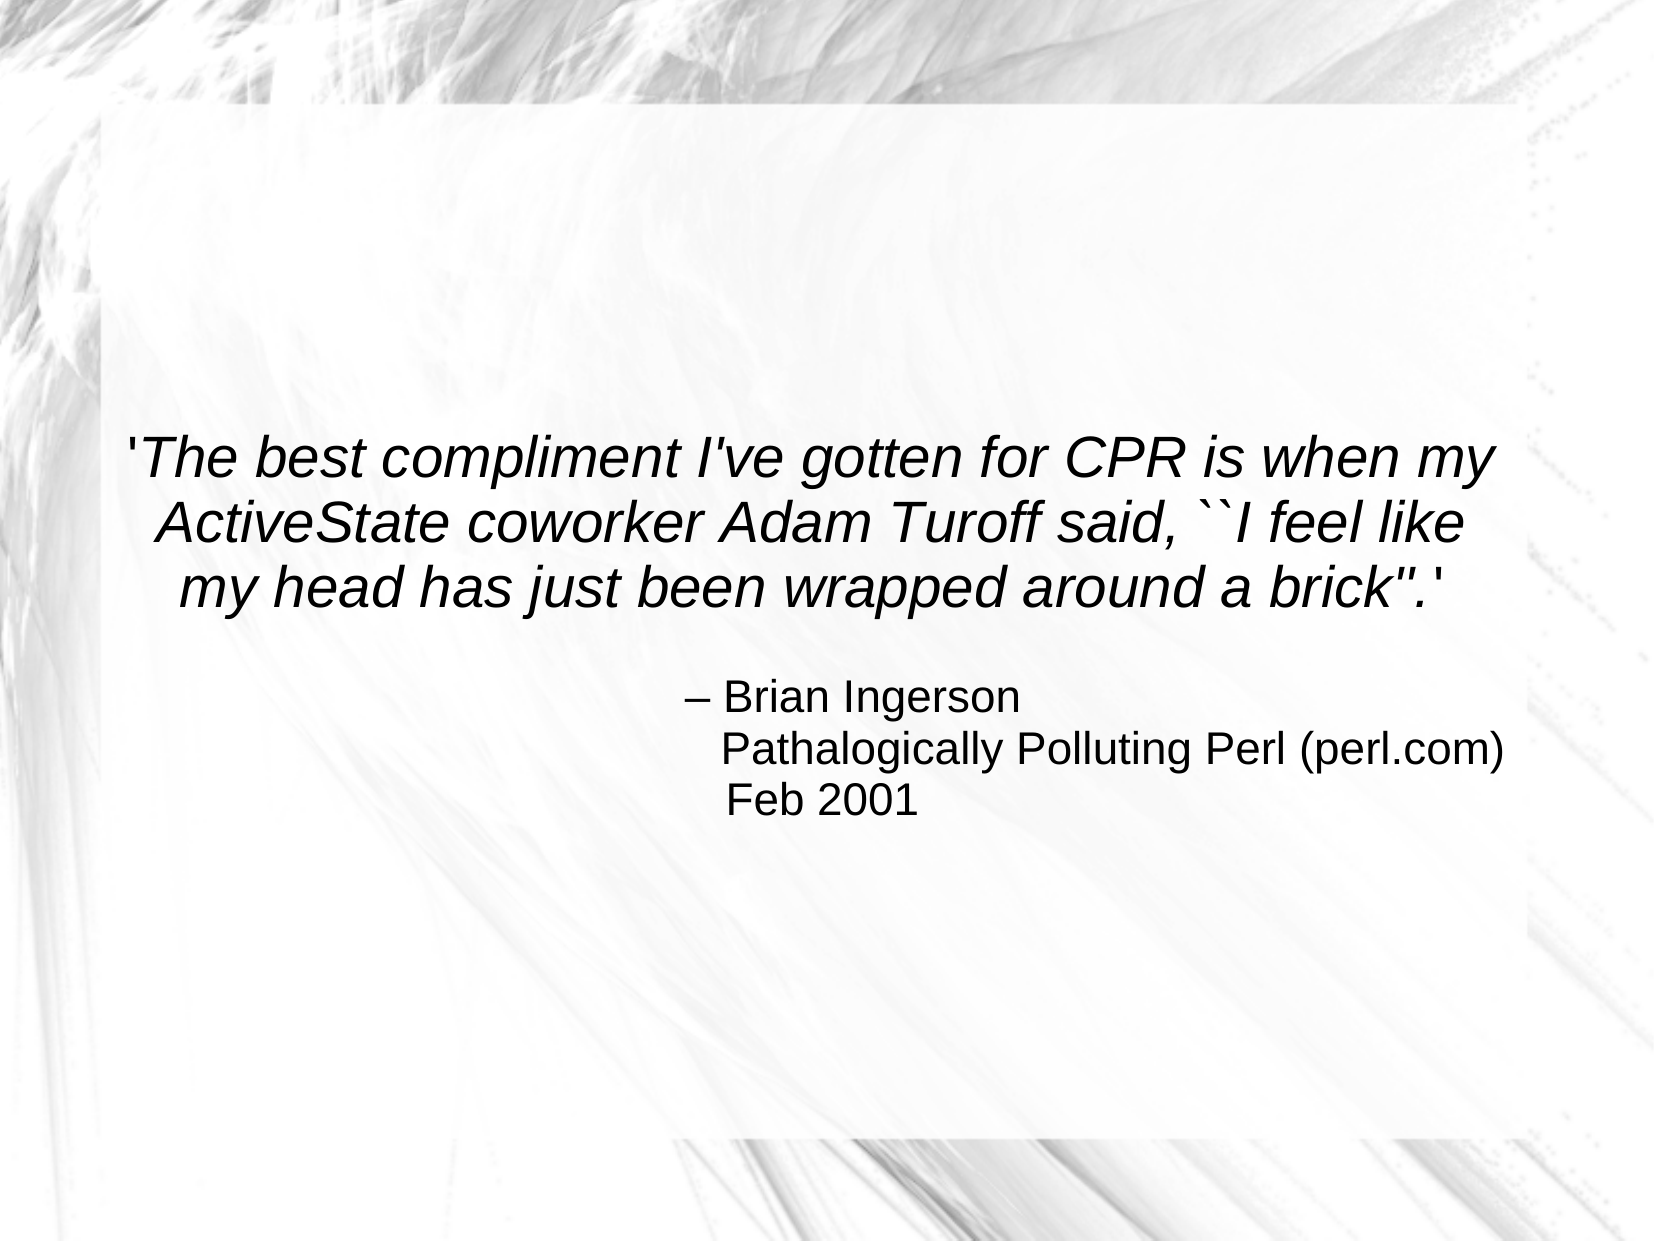

# 'The best compliment I've gotten for CPR is when my ActiveState coworker Adam Turoff said, ``I feel like my head has just been wrapped around a brick''.'
– Brian Ingerson
Pathalogically Polluting Perl (perl.com)
Feb 2001